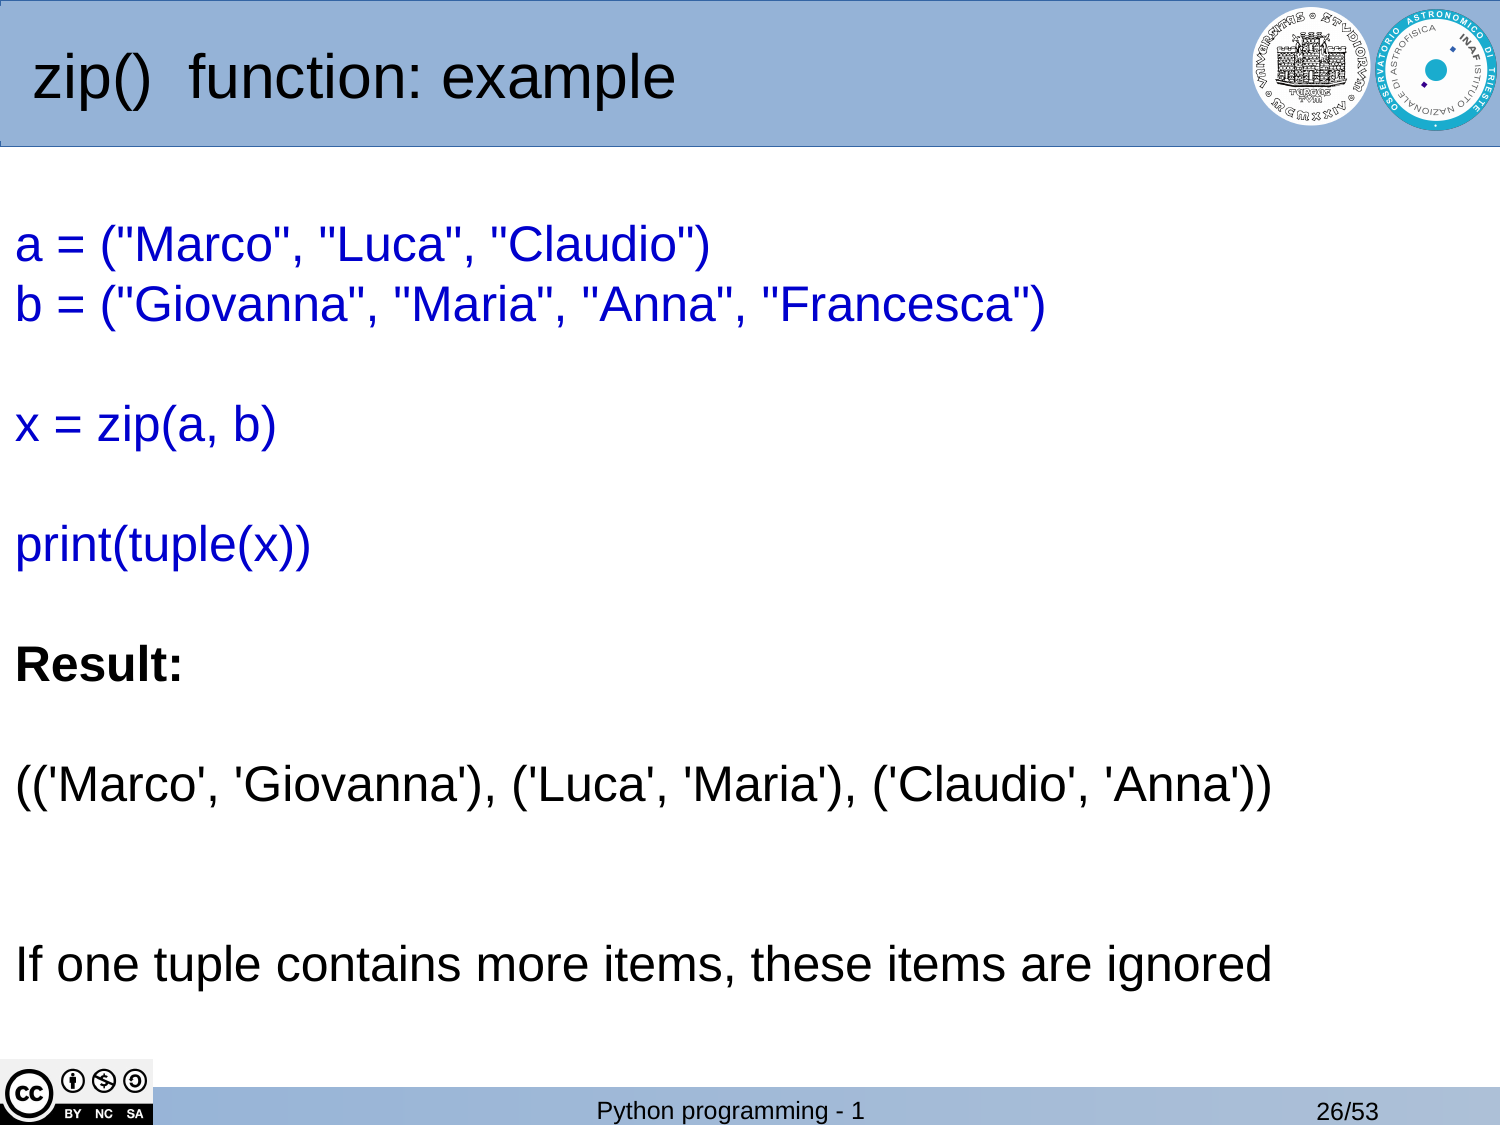

zip() function: example
# a = ("Marco", "Luca", "Claudio")
b = ("Giovanna", "Maria", "Anna", "Francesca")
x = zip(a, b)
print(tuple(x))
Result:
(('Marco', 'Giovanna'), ('Luca', 'Maria'), ('Claudio', 'Anna'))
If one tuple contains more items, these items are ignored